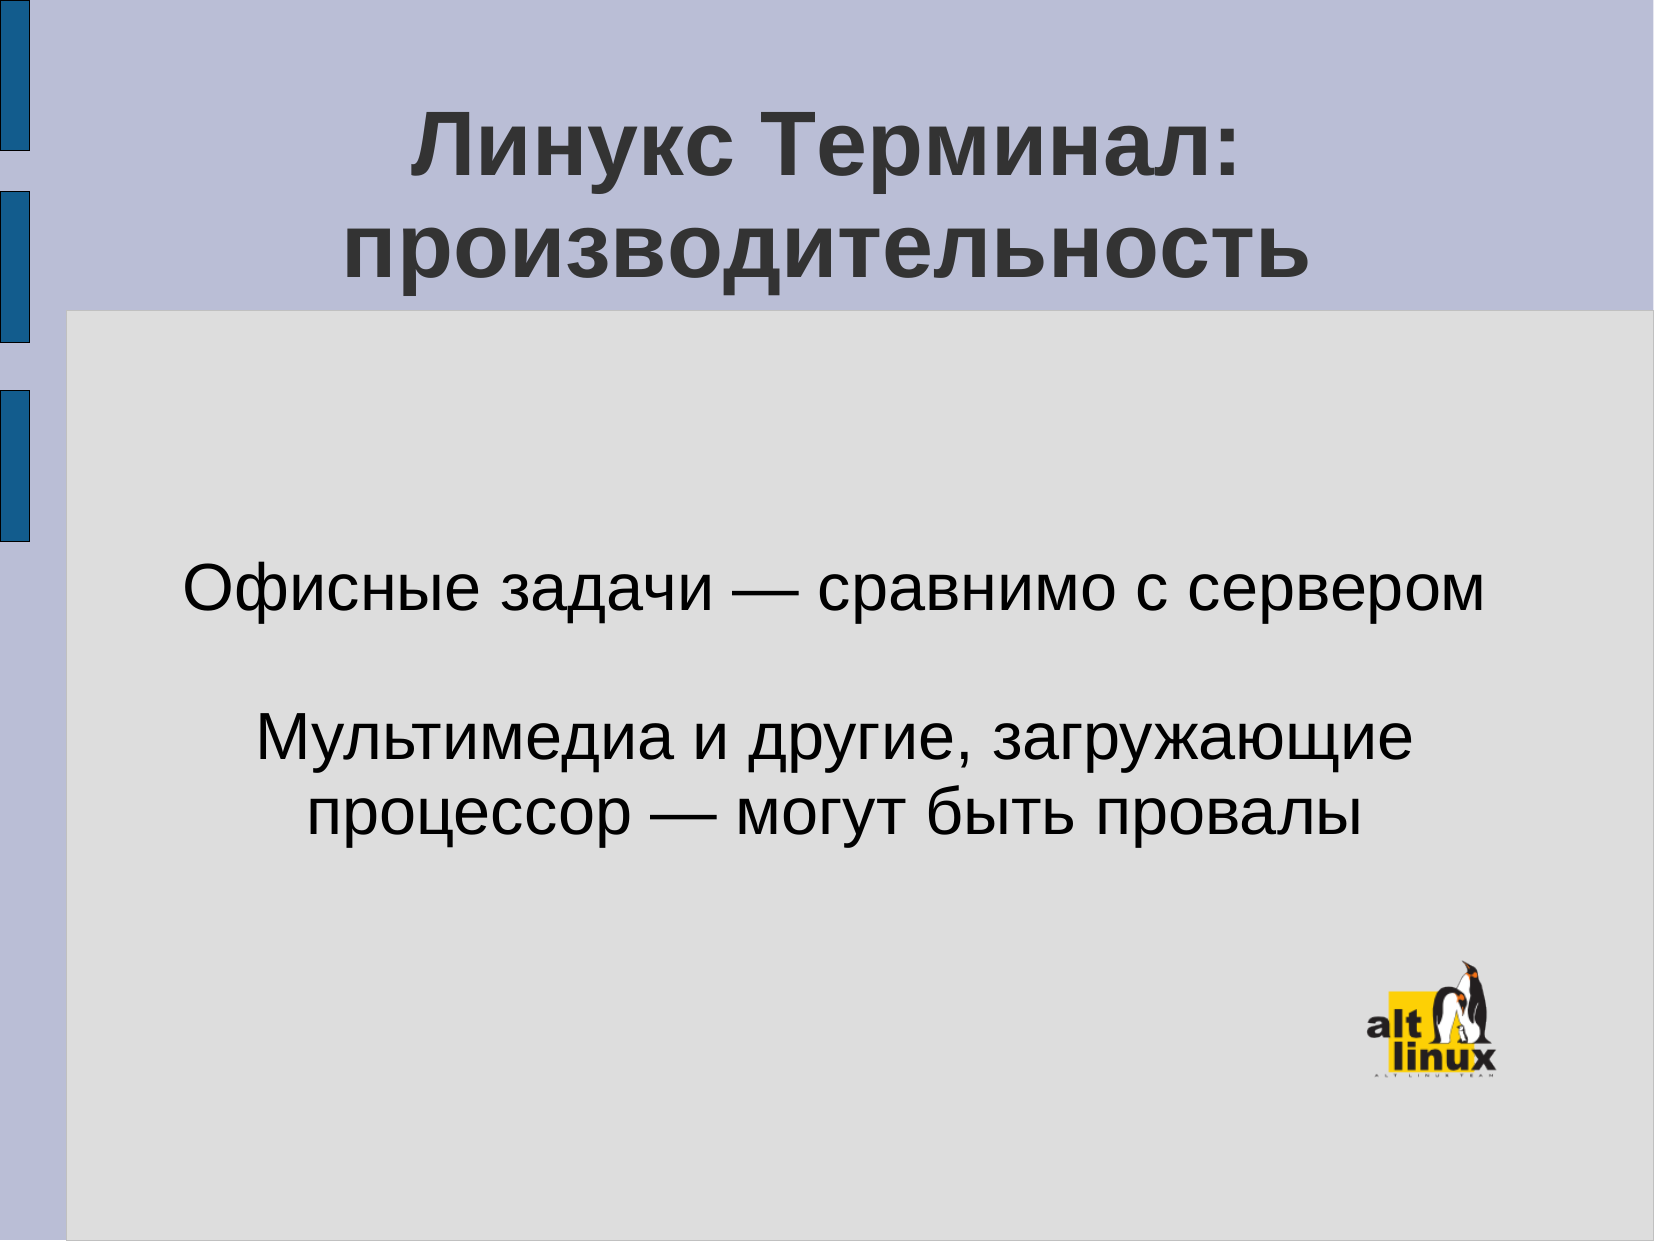

# Линукс Терминал: производительность
Офисные задачи — сравнимо с сервером
Мультимедиа и другие, загружающие
процессор — могут быть провалы